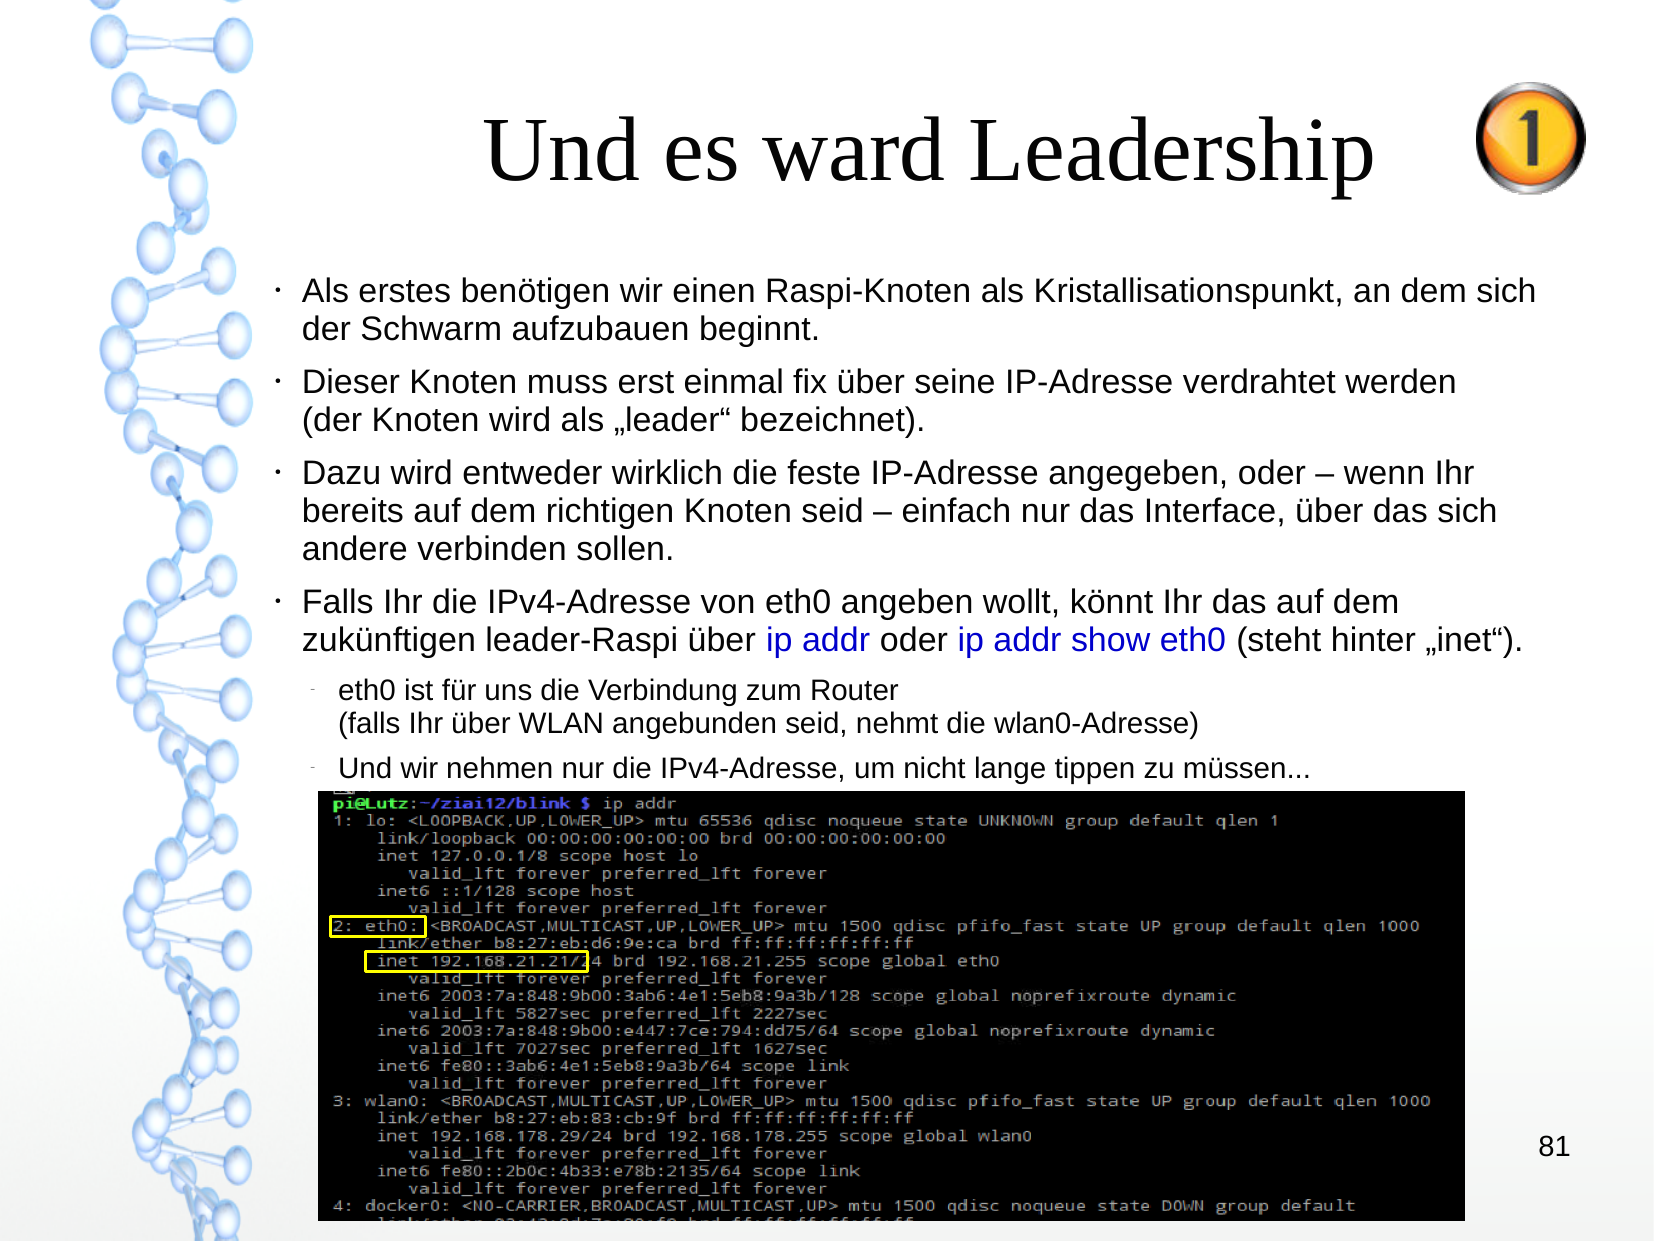

# Und es ward Leadership
Als erstes benötigen wir einen Raspi-Knoten als Kristallisationspunkt, an dem sich der Schwarm aufzubauen beginnt.
Dieser Knoten muss erst einmal fix über seine IP-Adresse verdrahtet werden
(der Knoten wird als „leader“ bezeichnet).
Dazu wird entweder wirklich die feste IP-Adresse angegeben, oder – wenn Ihr bereits auf dem richtigen Knoten seid – einfach nur das Interface, über das sich andere verbinden sollen.
Falls Ihr die IPv4-Adresse von eth0 angeben wollt, könnt Ihr das auf dem zukünftigen leader-Raspi über ip addr oder ip addr show eth0 (steht hinter „inet“).
eth0 ist für uns die Verbindung zum Router
(falls Ihr über WLAN angebunden seid, nehmt die wlan0-Adresse)
Und wir nehmen nur die IPv4-Adresse, um nicht lange tippen zu müssen...
81